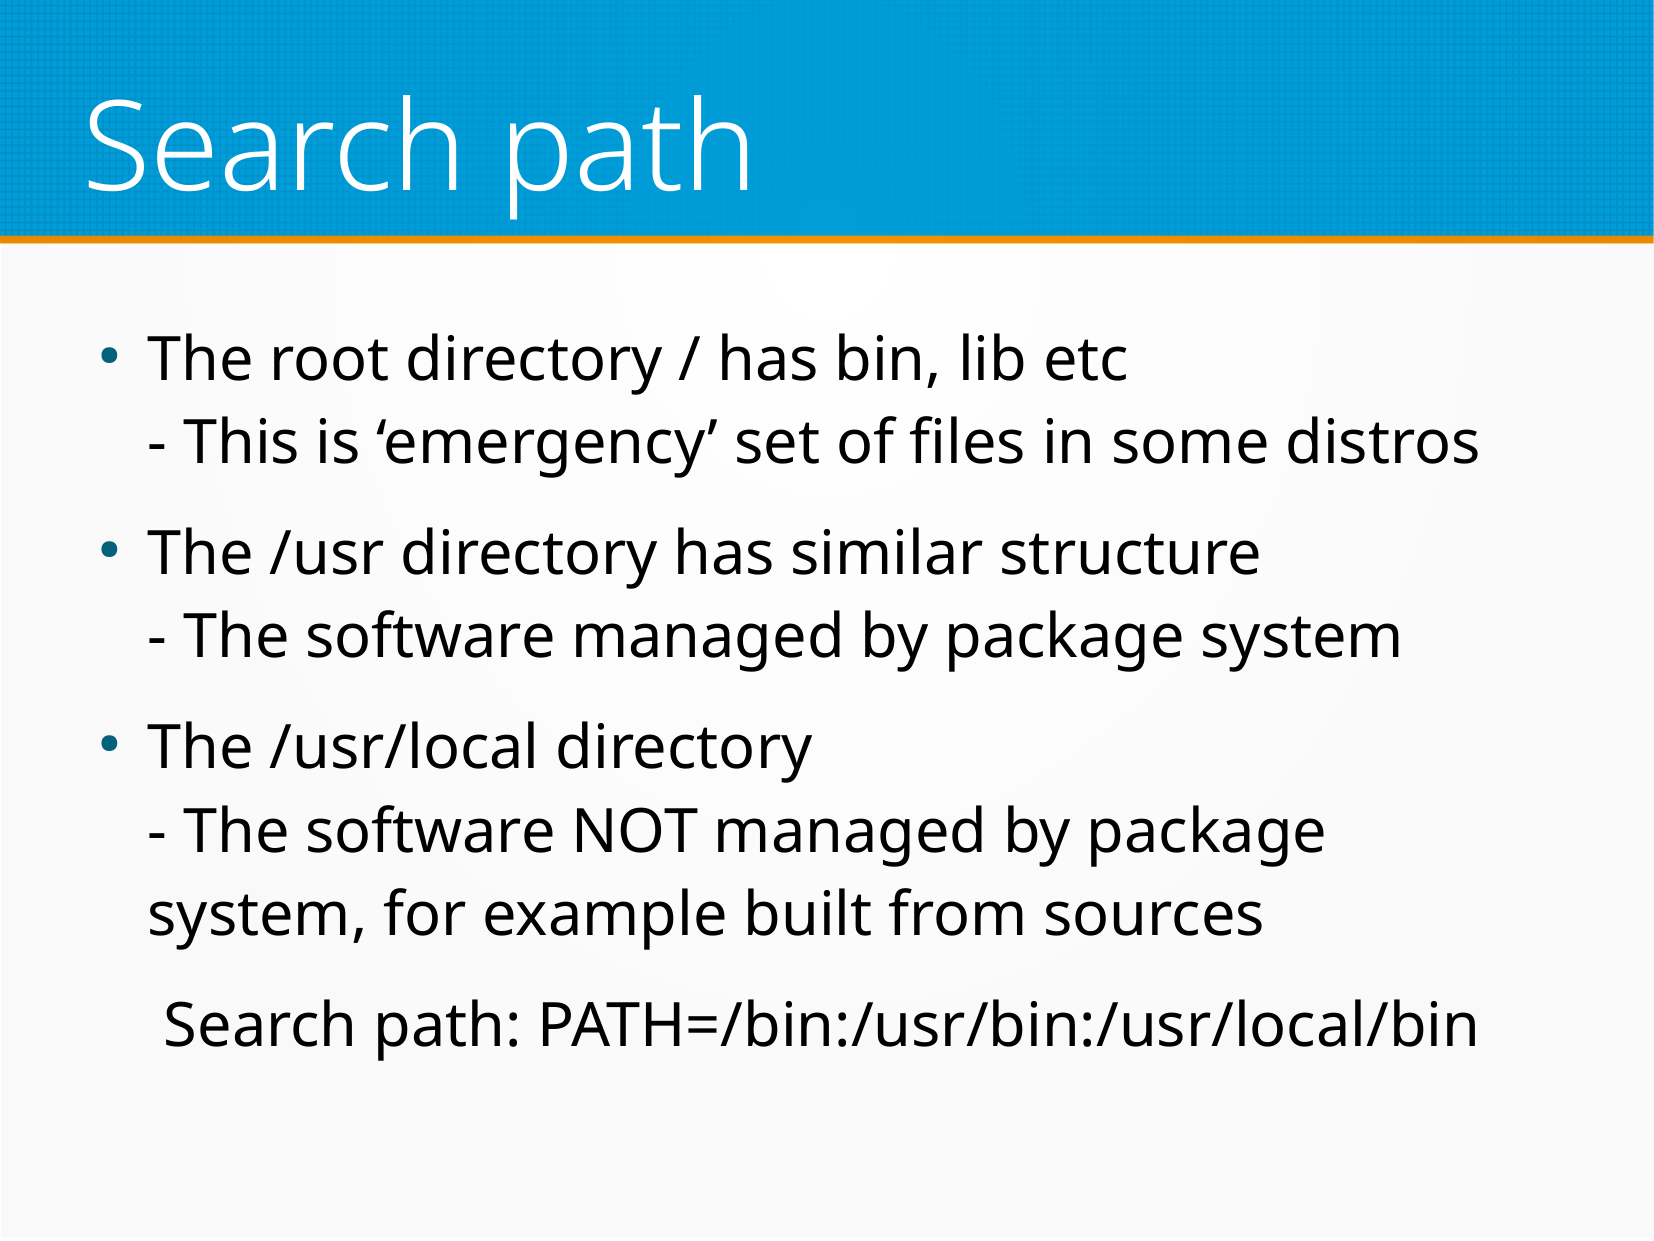

# Search path
The root directory / has bin, lib etc
- This is ‘emergency’ set of files in some distros
The /usr directory has similar structure
- The software managed by package system
The /usr/local directory
- The software NOT managed by package system, for example built from sources
Search path: PATH=/bin:/usr/bin:/usr/local/bin